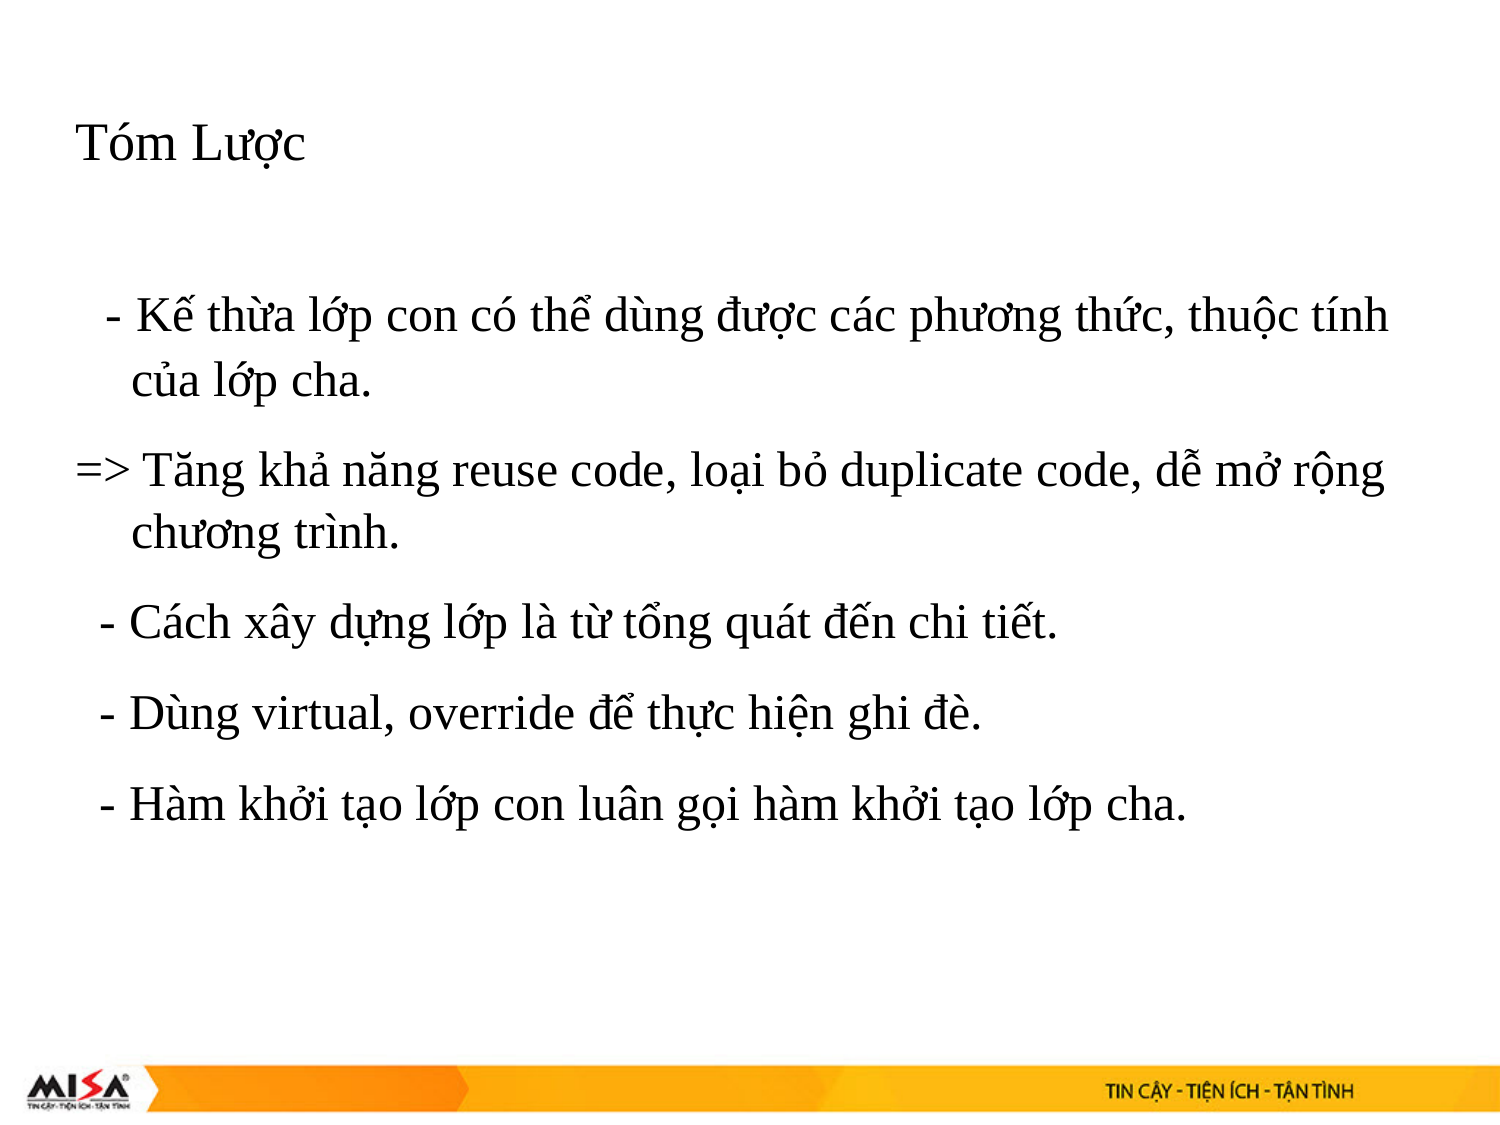

# Tóm Lược
 - Kế thừa lớp con có thể dùng được các phương thức, thuộc tính của lớp cha.
=> Tăng khả năng reuse code, loại bỏ duplicate code, dễ mở rộng chương trình.
 - Cách xây dựng lớp là từ tổng quát đến chi tiết.
 - Dùng virtual, override để thực hiện ghi đè.
 - Hàm khởi tạo lớp con luân gọi hàm khởi tạo lớp cha.